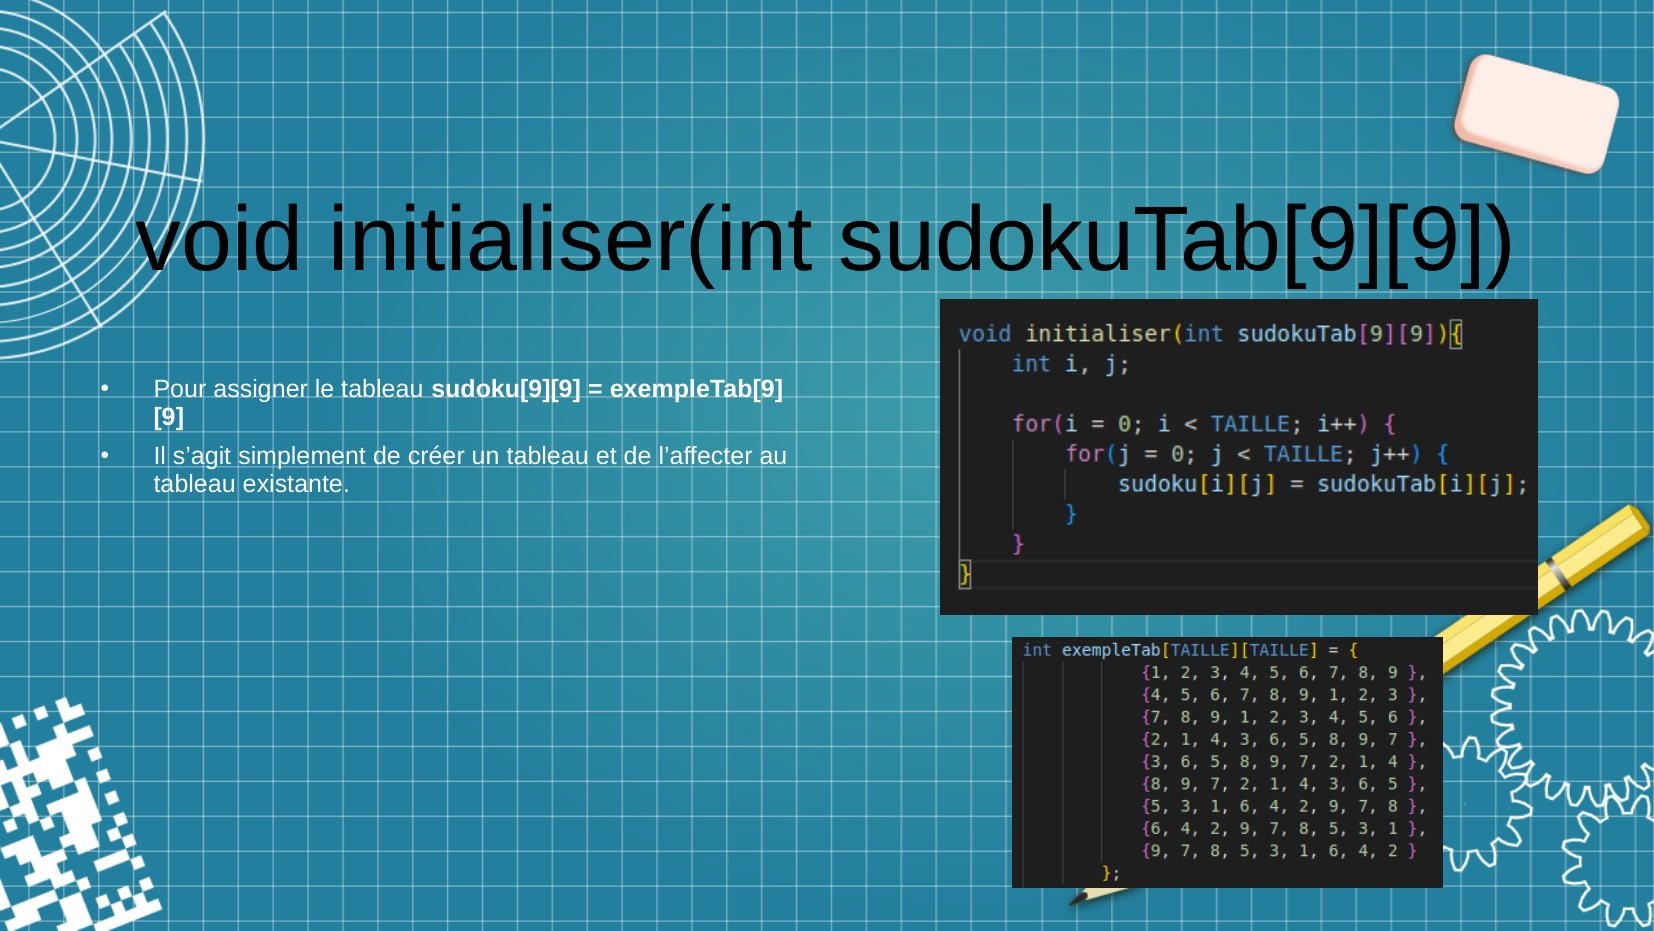

# void initialiser(int sudokuTab[9][9])
Pour assigner le tableau sudoku[9][9] = exempleTab[9][9]
Il s’agit simplement de créer un tableau et de l’affecter au tableau existante.